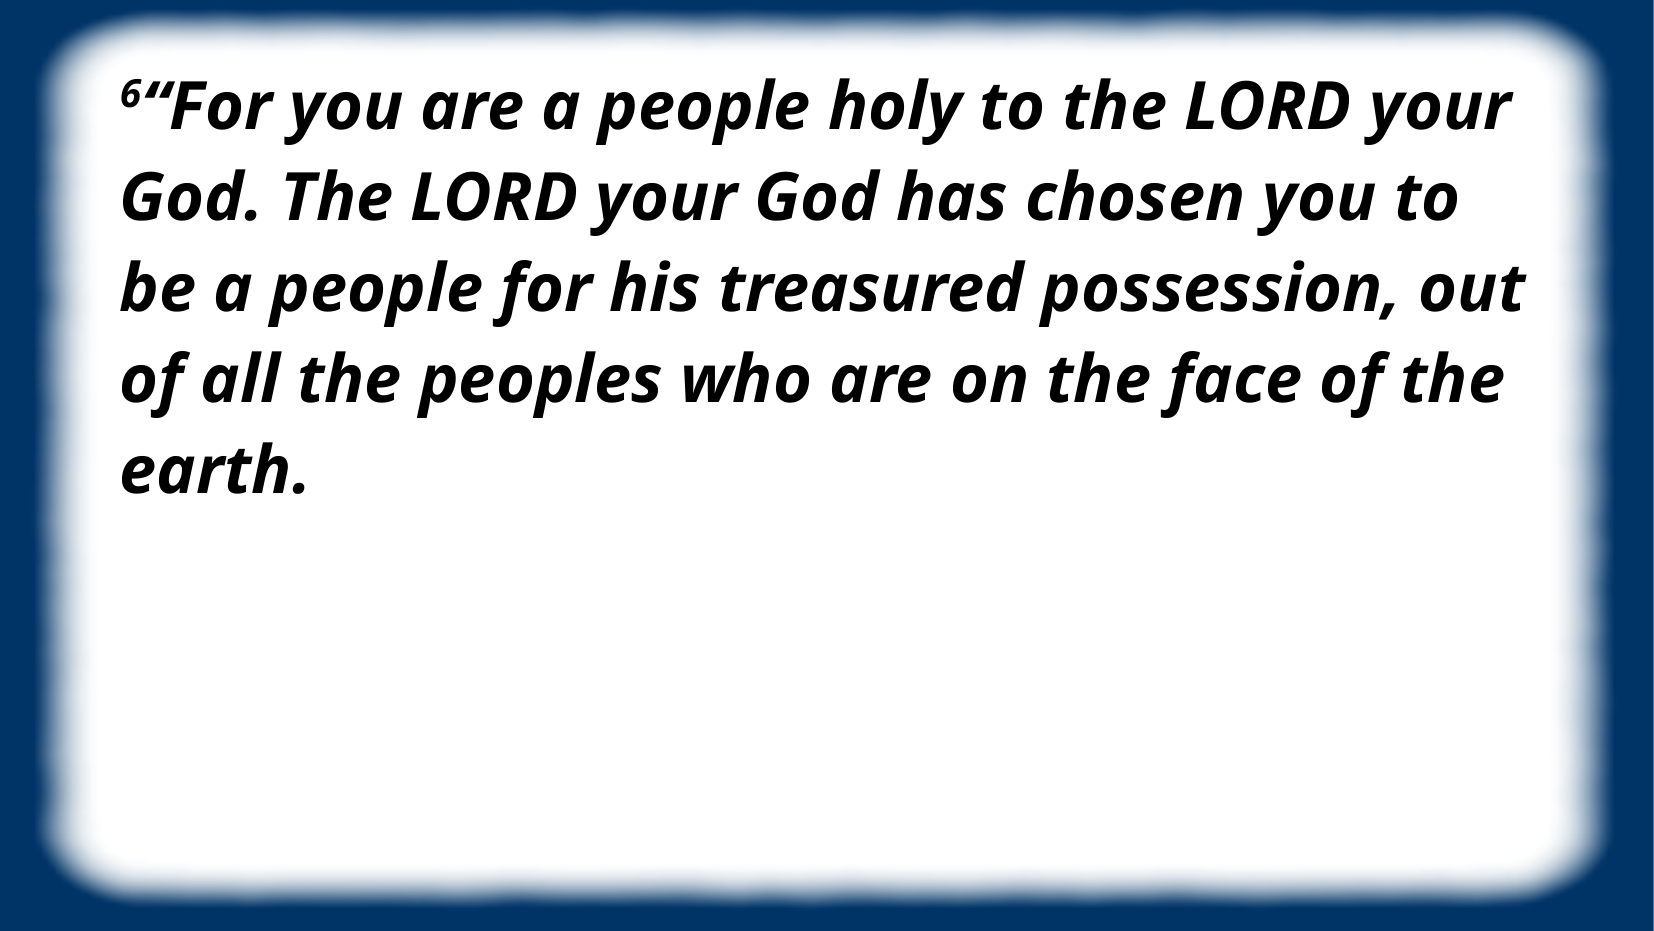

6“For you are a people holy to the LORD your God. The LORD your God has chosen you to be a people for his treasured possession, out of all the peoples who are on the face of the earth.